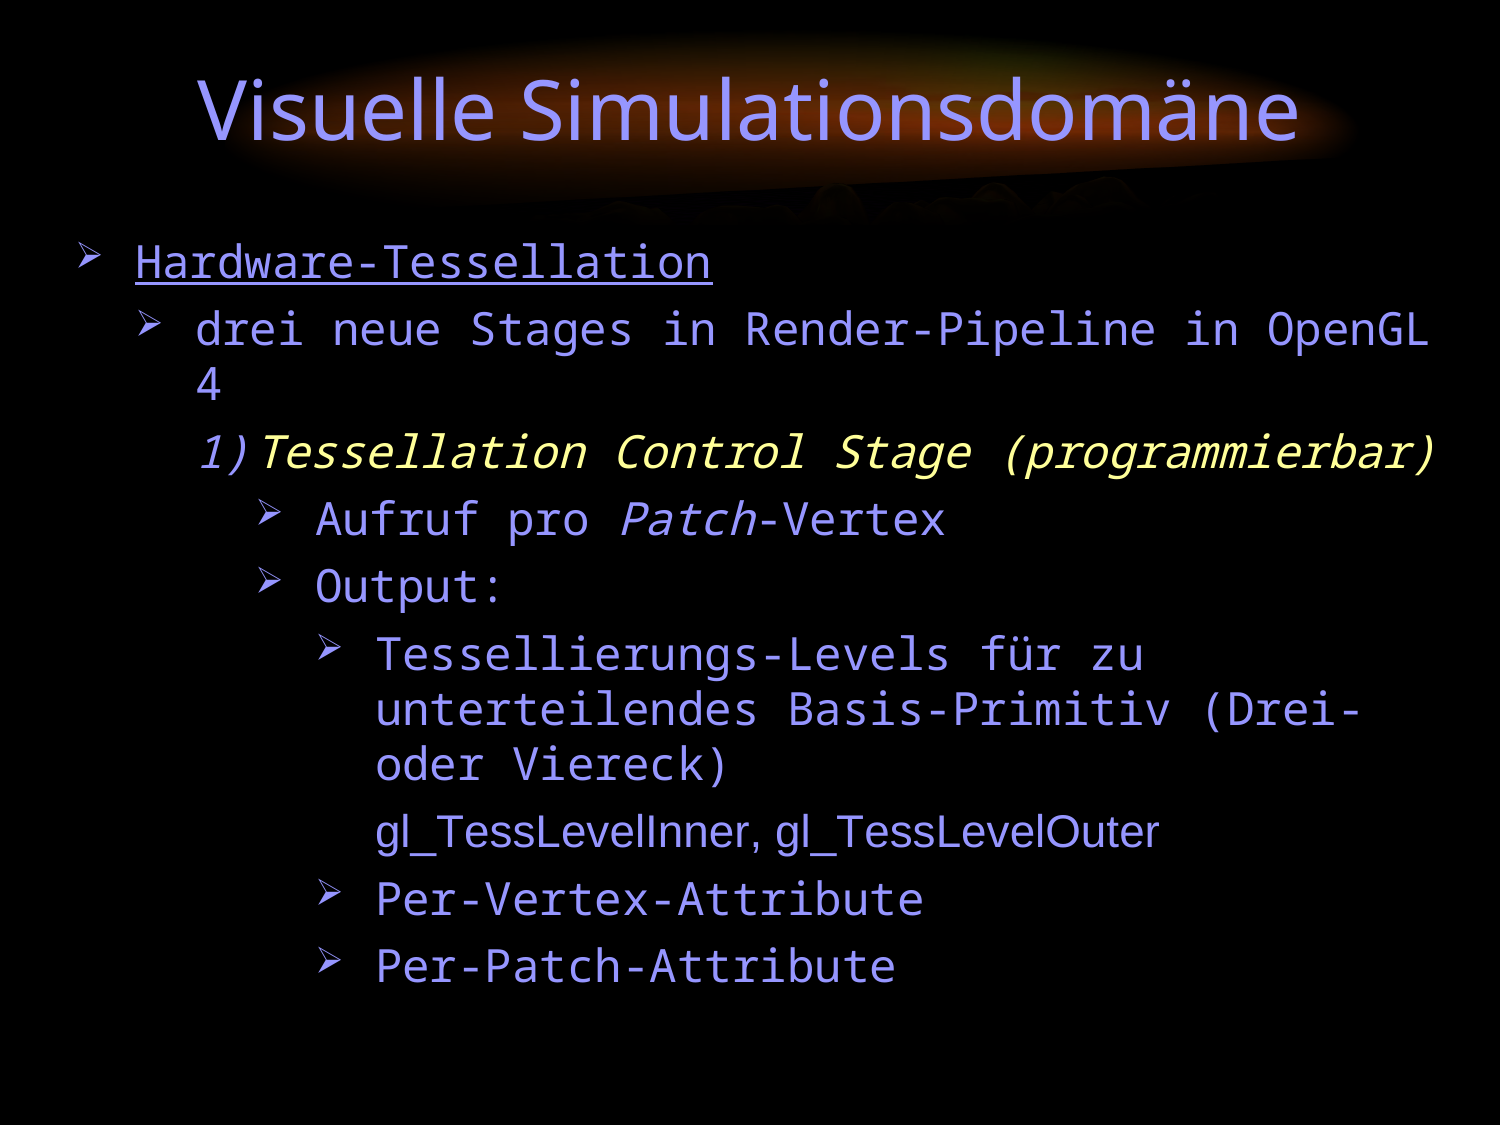

Visuelle Simulationsdomäne
Hardware-Tessellation
drei neue Stages in Render-Pipeline in OpenGL 4
Tessellation Control Stage (programmierbar)
Aufruf pro Patch-Vertex
Output:
Tessellierungs-Levels für zu unterteilendes Basis-Primitiv (Drei- oder Viereck)
gl_TessLevelInner, gl_TessLevelOuter
Per-Vertex-Attribute
Per-Patch-Attribute
Tessellation Control Stage